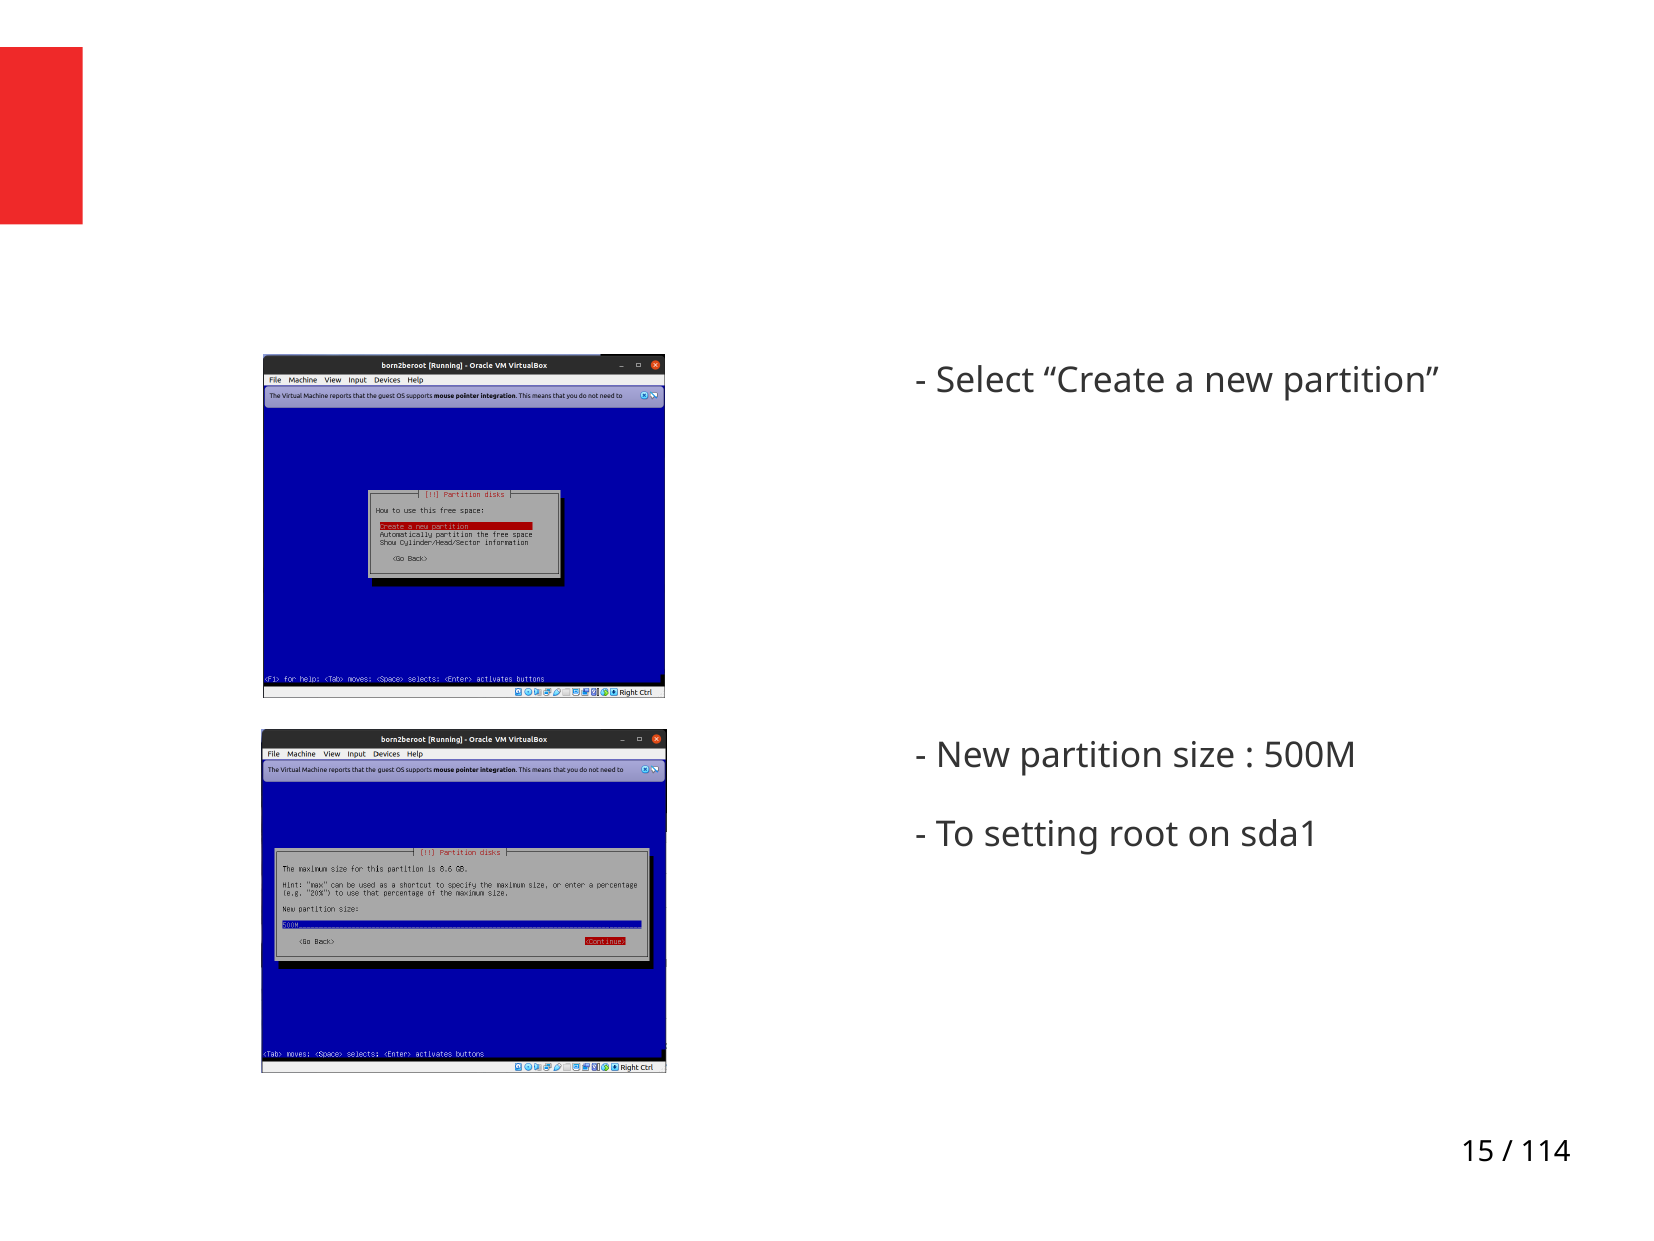

# - Select “Create a new partition”
- New partition size : 500M
- To setting root on sda1
15